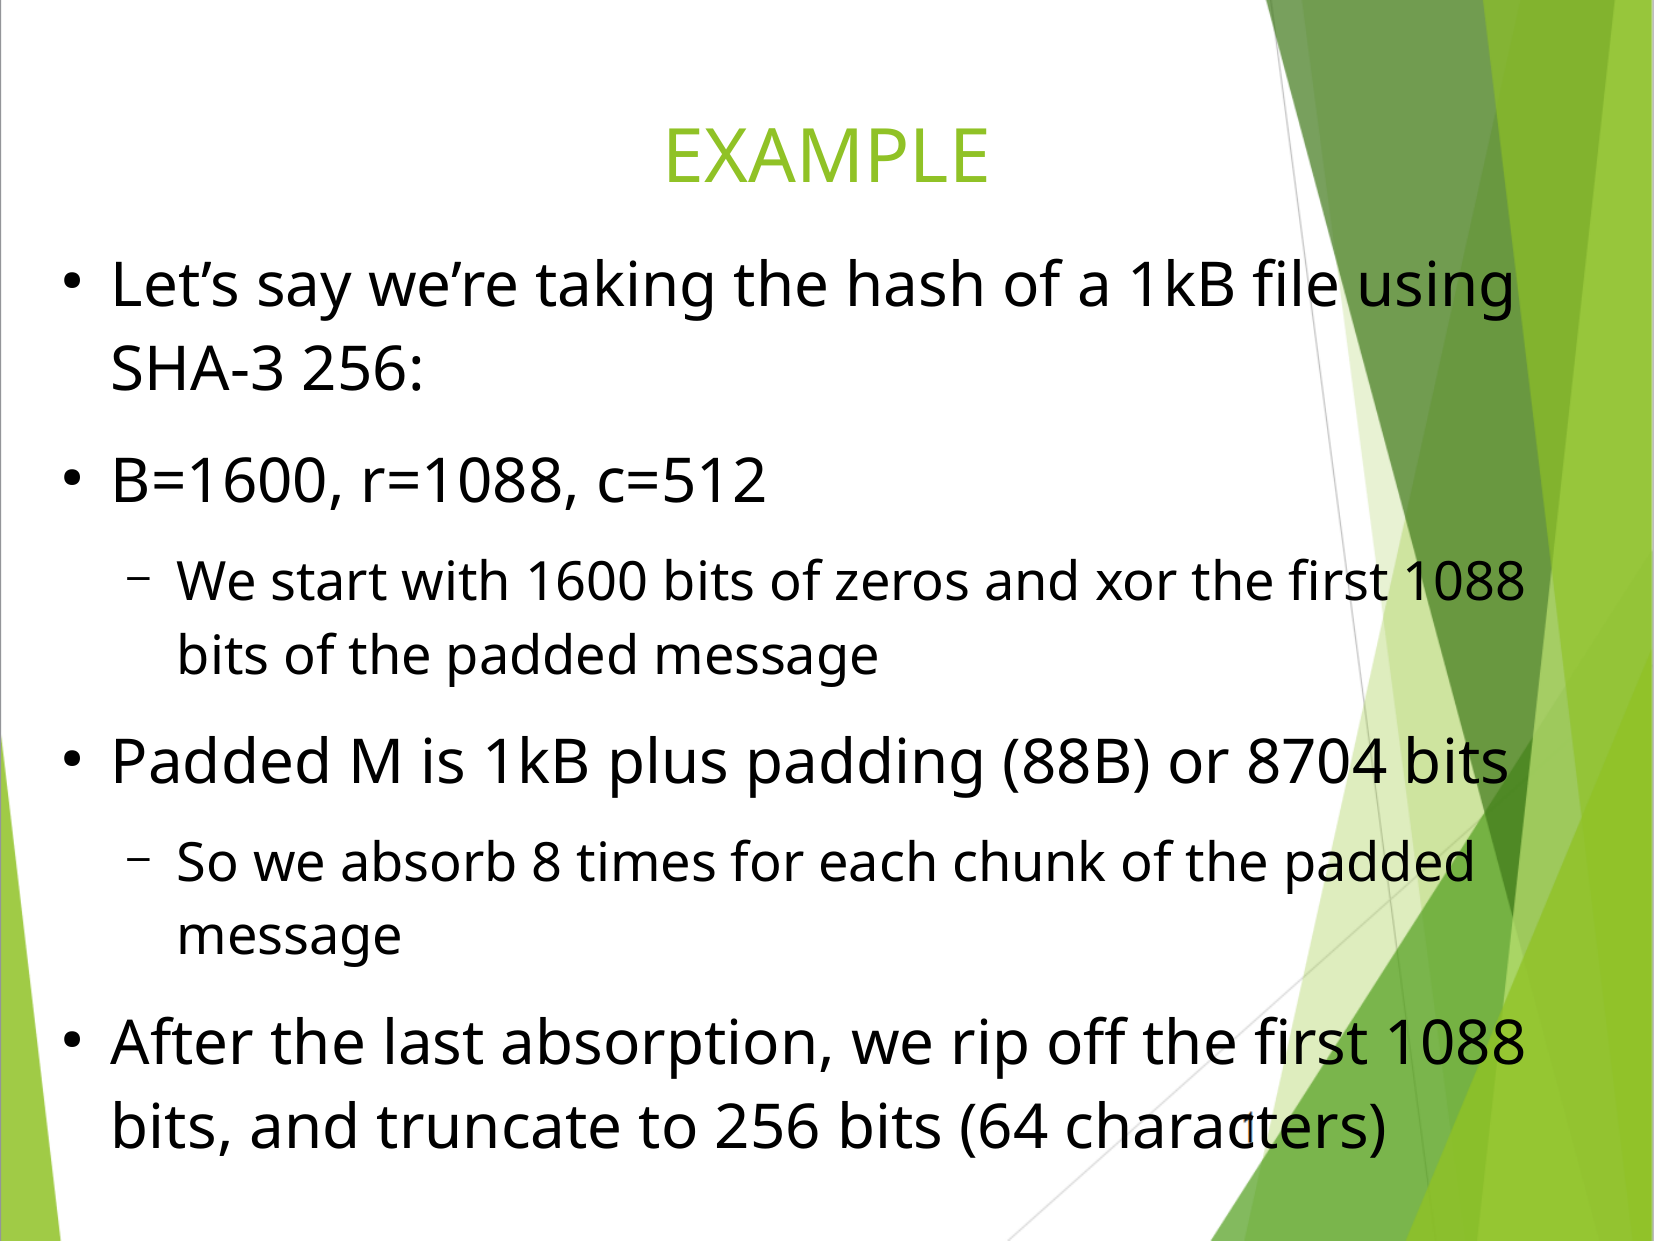

# EXAMPLE
Let’s say we’re taking the hash of a 1kB file using SHA-3 256:
B=1600, r=1088, c=512
We start with 1600 bits of zeros and xor the first 1088 bits of the padded message
Padded M is 1kB plus padding (88B) or 8704 bits
So we absorb 8 times for each chunk of the padded message
After the last absorption, we rip off the first 1088 bits, and truncate to 256 bits (64 characters)